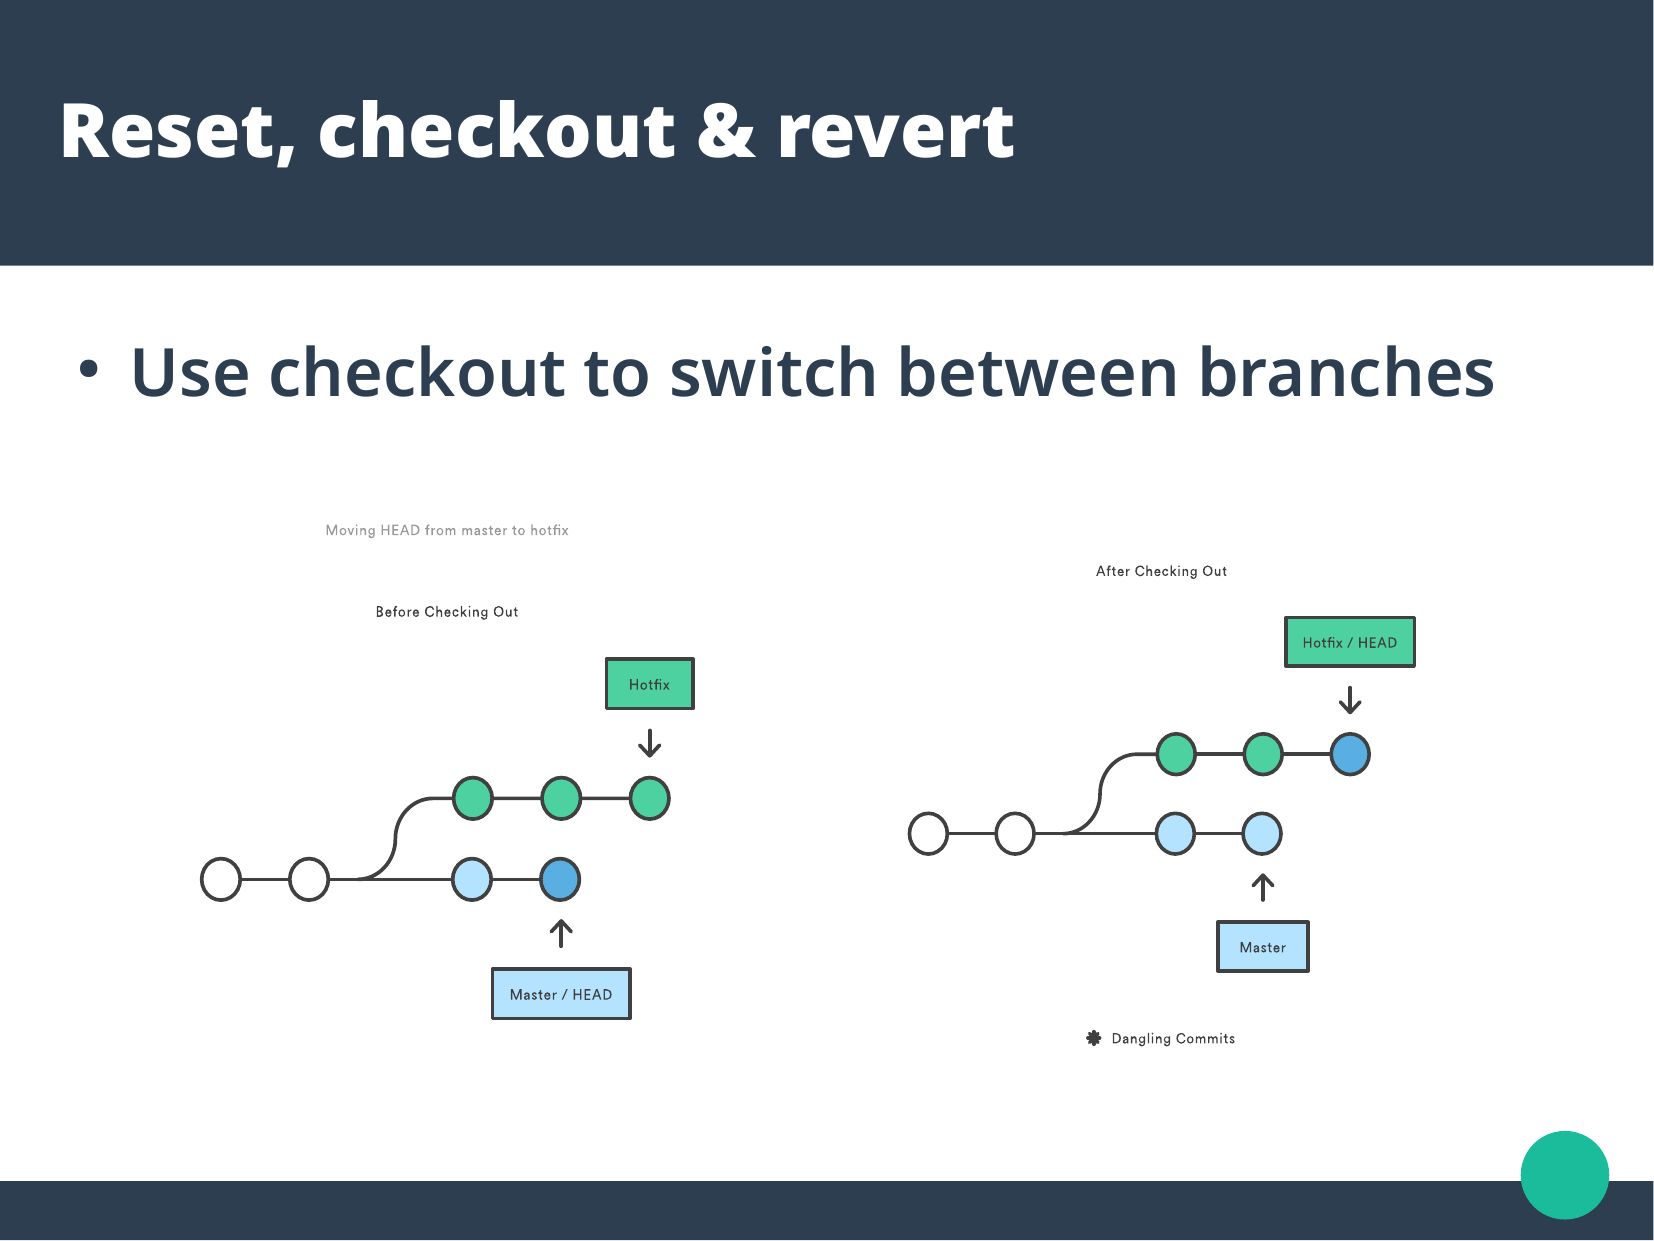

# Reset, checkout & revert
Use checkout to switch between branches